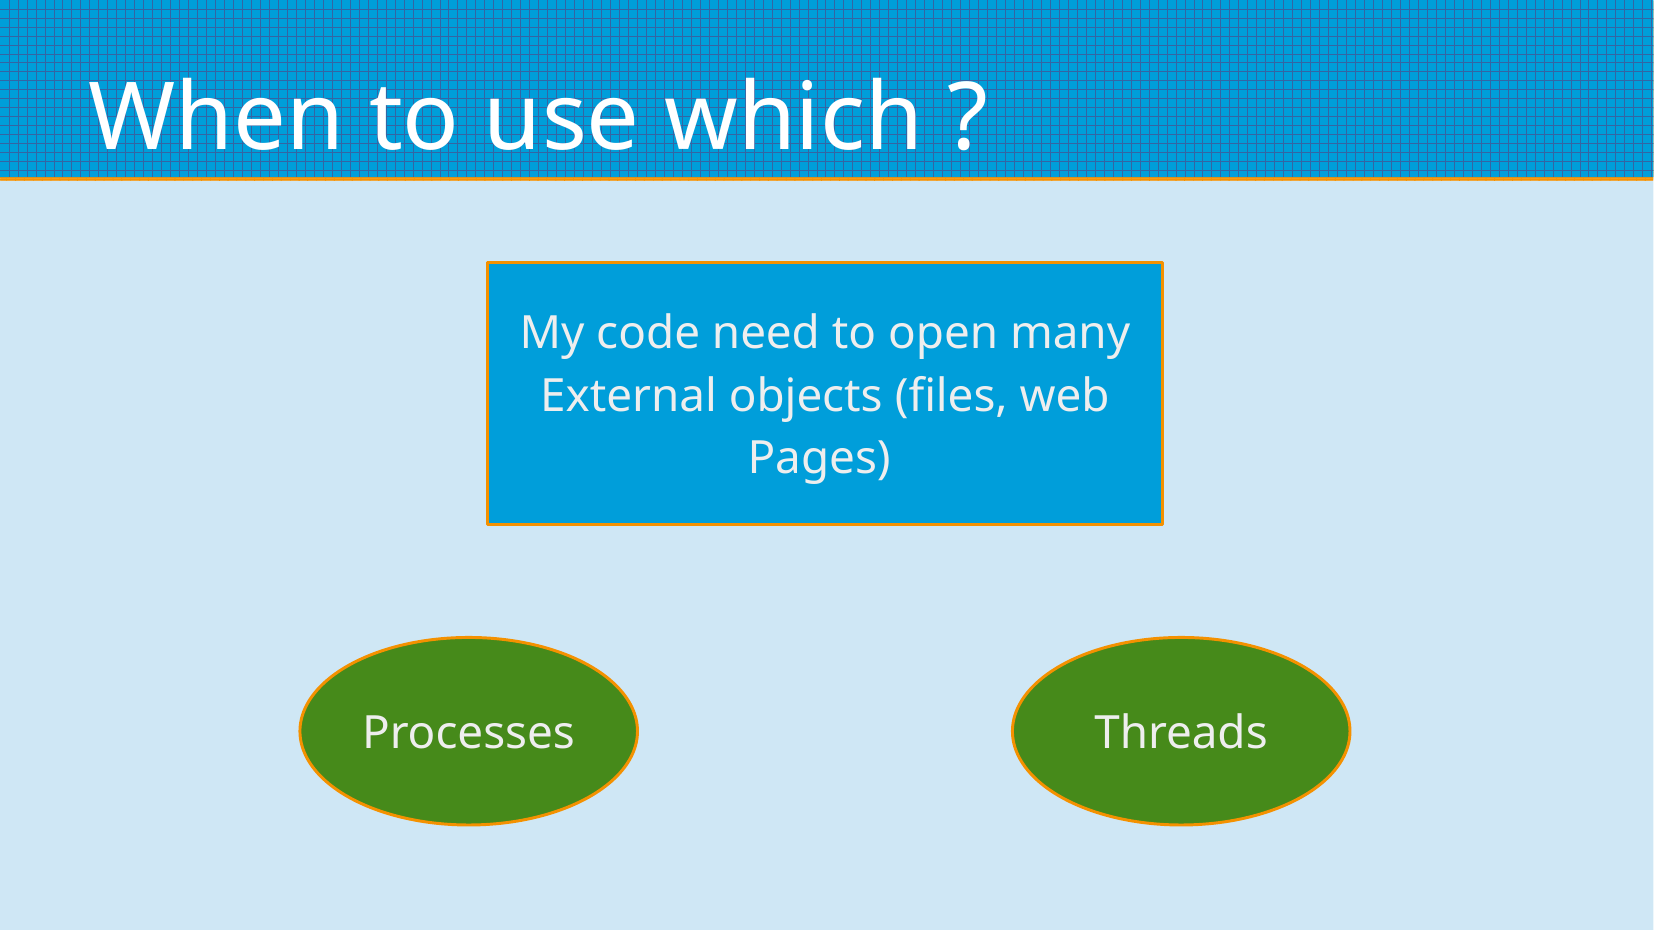

# When to use which ?
My code need to open many
External objects (files, web
Pages)
Processes
Threads